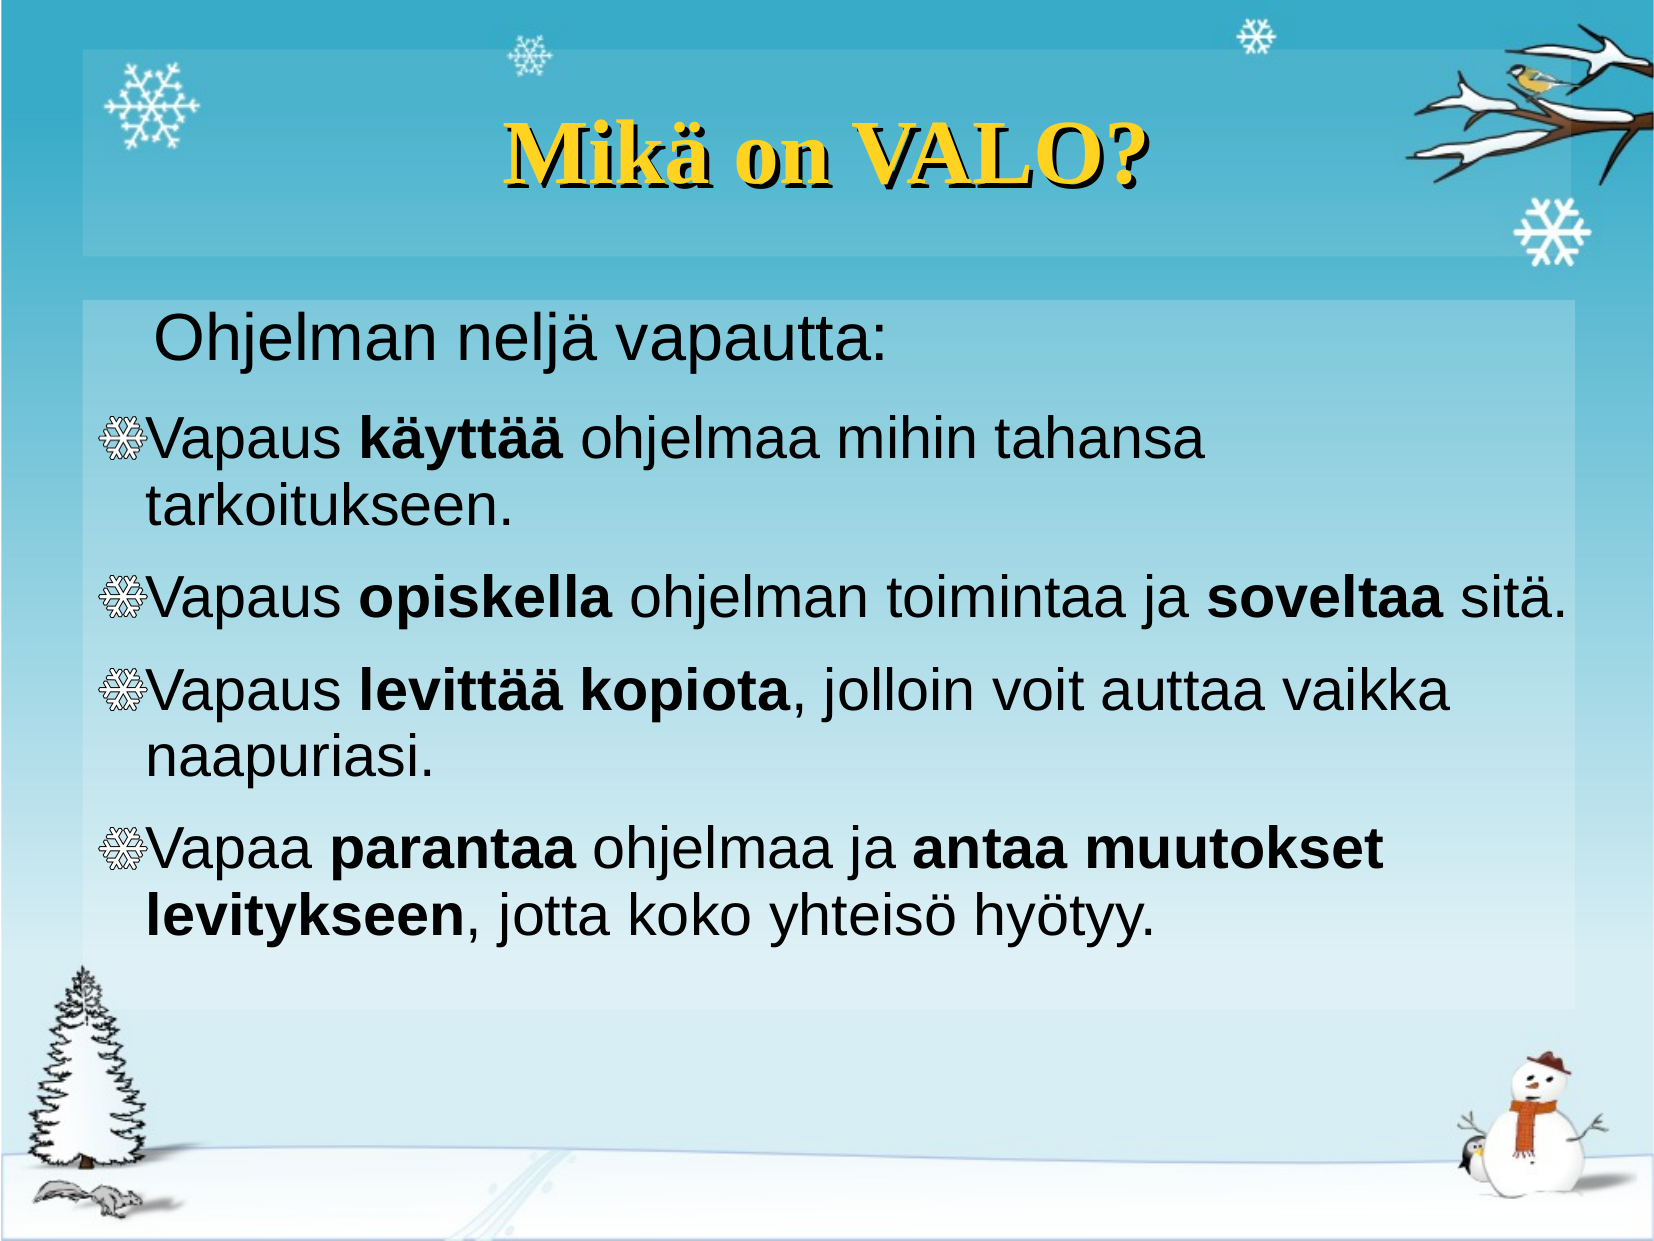

# Mikä on VALO?
Ohjelman neljä vapautta:
Vapaus käyttää ohjelmaa mihin tahansa tarkoitukseen.
Vapaus opiskella ohjelman toimintaa ja soveltaa sitä.
Vapaus levittää kopiota, jolloin voit auttaa vaikka naapuriasi.
Vapaa parantaa ohjelmaa ja antaa muutokset levitykseen, jotta koko yhteisö hyötyy.